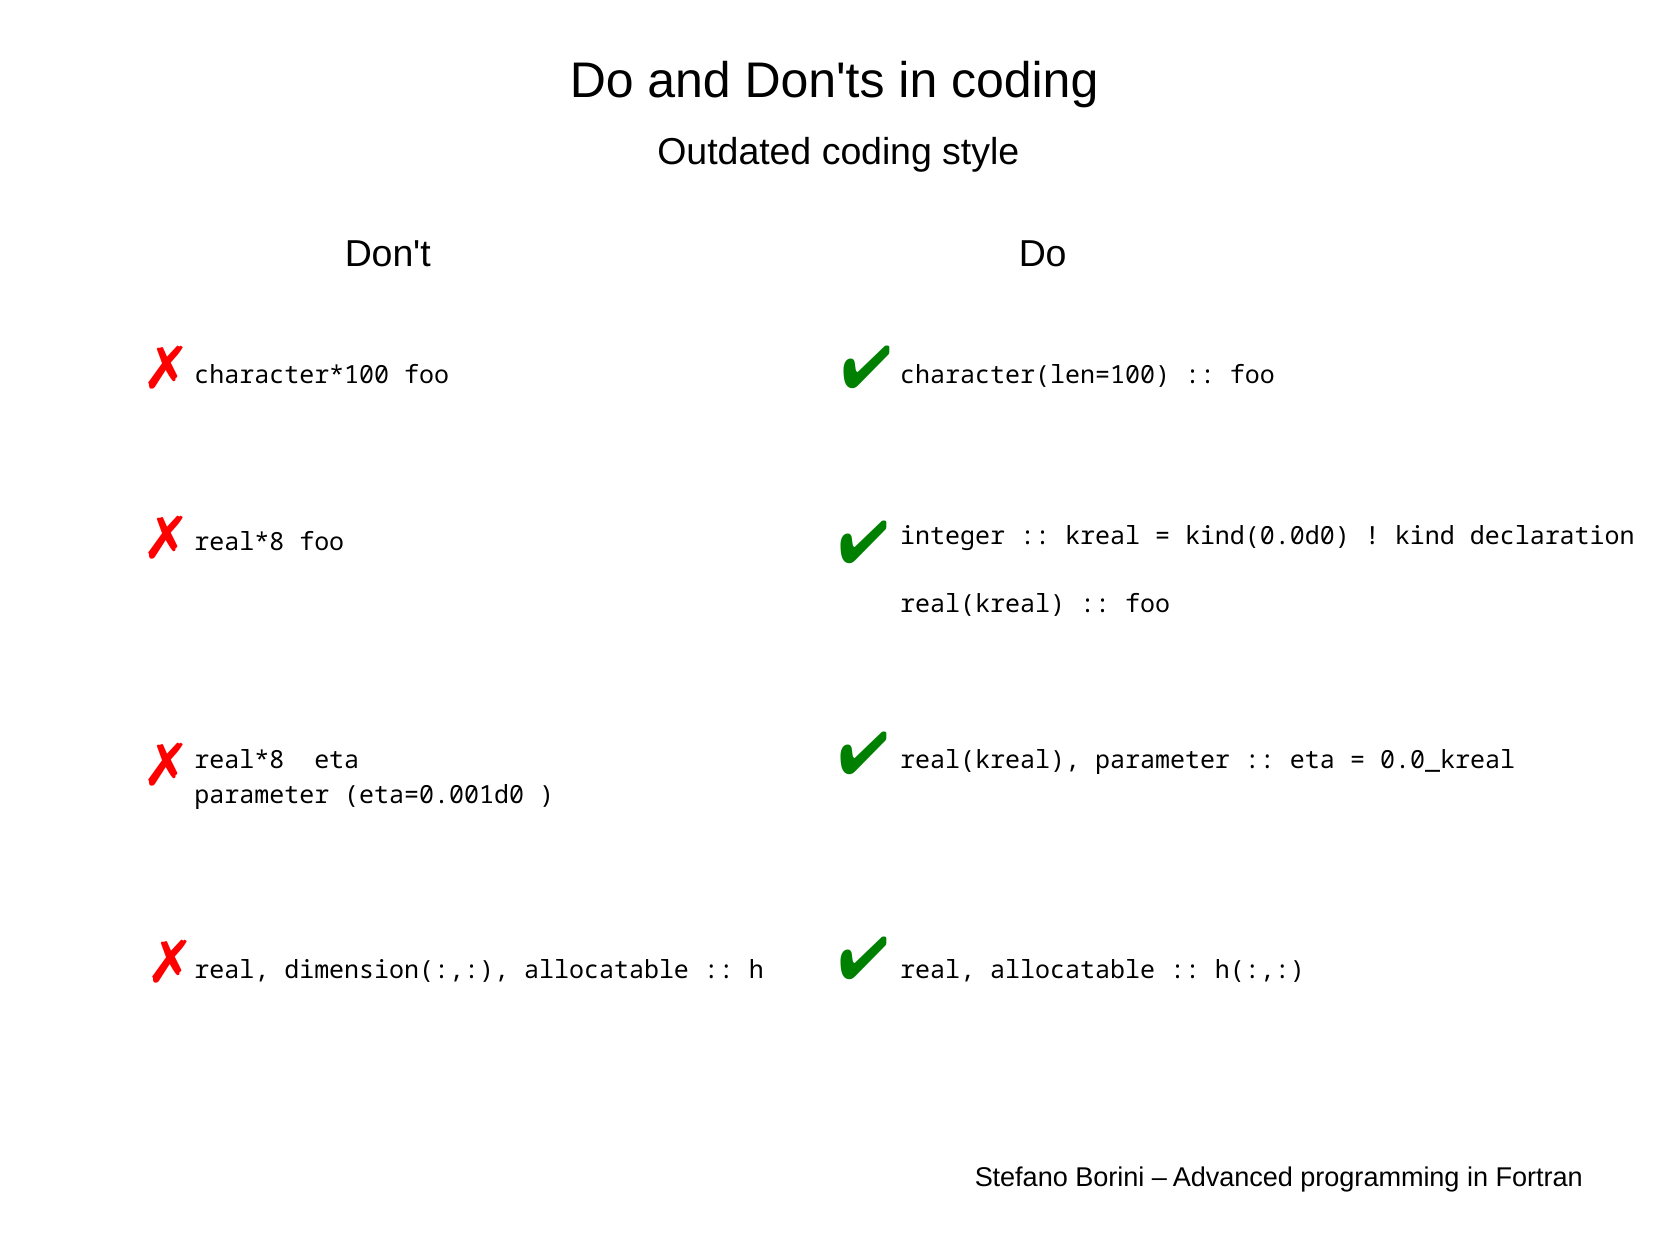

Do and Don'ts in coding
Outdated coding style
Don't
Do
character*100 foo
character(len=100) :: foo
integer :: kreal = kind(0.0d0) ! kind declaration
real(kreal) :: foo
real*8 foo
real*8 eta
parameter (eta=0.001d0 )
real(kreal), parameter :: eta = 0.0_kreal
real, dimension(:,:), allocatable :: h
real, allocatable :: h(:,:)
Stefano Borini – Advanced programming in Fortran